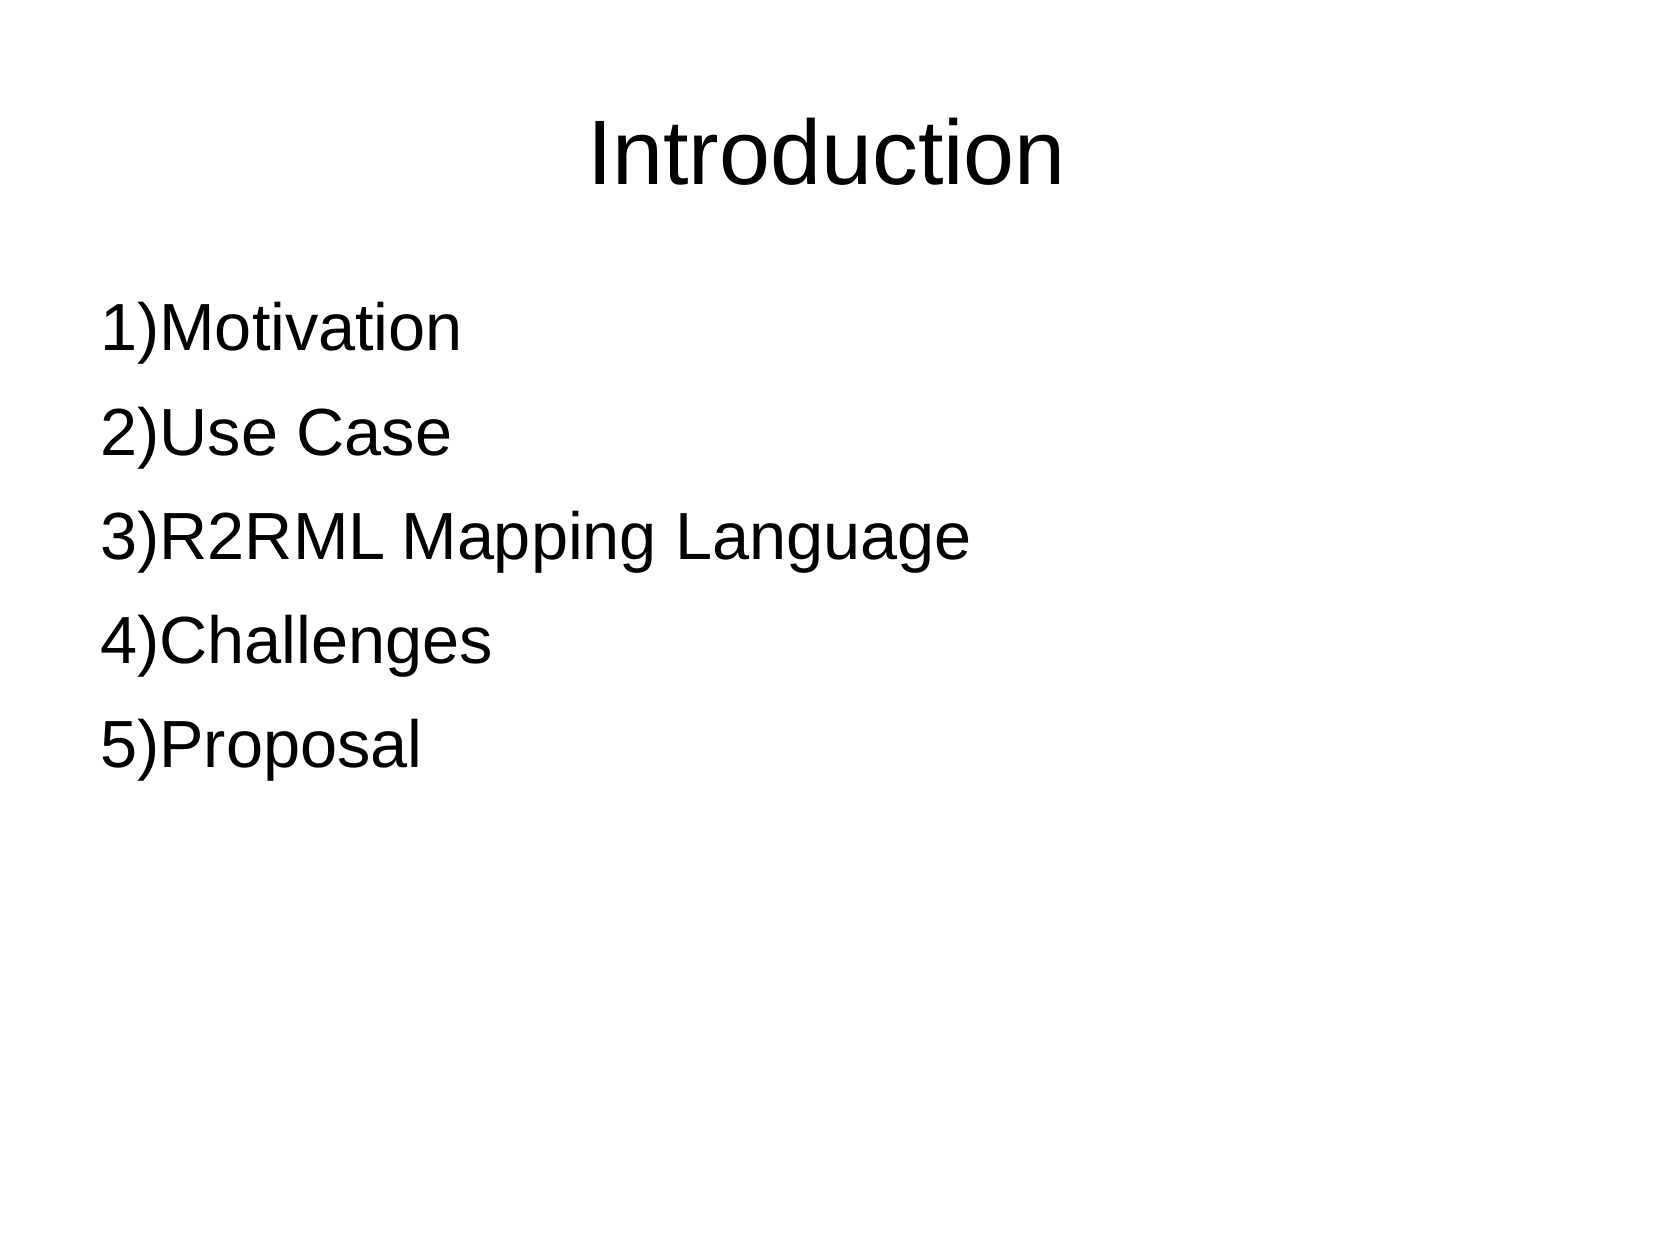

# Introduction
Motivation
Use Case
R2RML Mapping Language
Challenges
Proposal